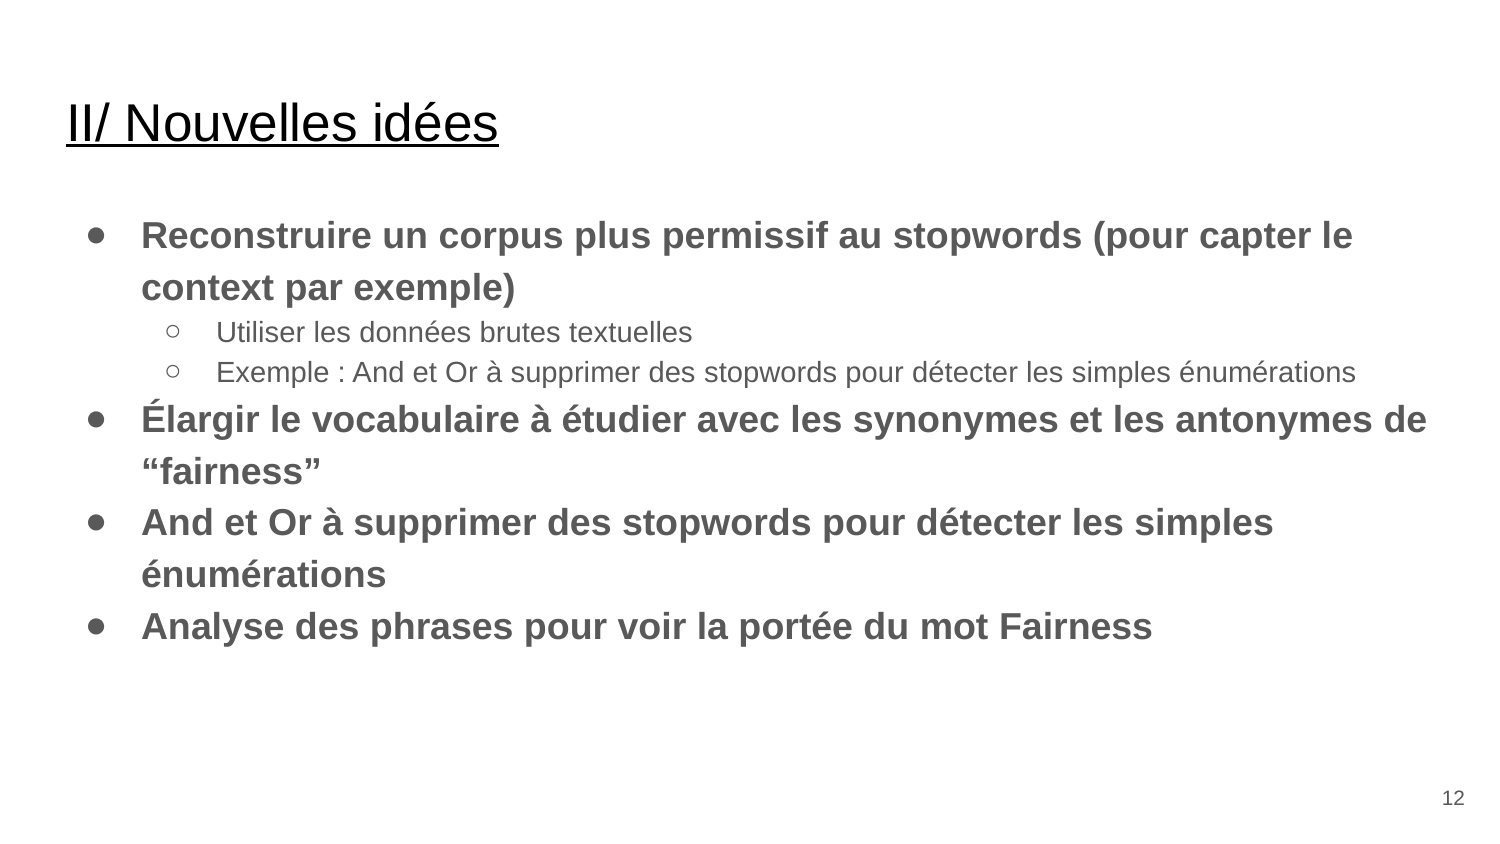

# II/ Nouvelles idées
Reconstruire un corpus plus permissif au stopwords (pour capter le context par exemple)
Utiliser les données brutes textuelles
Exemple : And et Or à supprimer des stopwords pour détecter les simples énumérations
Élargir le vocabulaire à étudier avec les synonymes et les antonymes de “fairness”
And et Or à supprimer des stopwords pour détecter les simples énumérations
Analyse des phrases pour voir la portée du mot Fairness